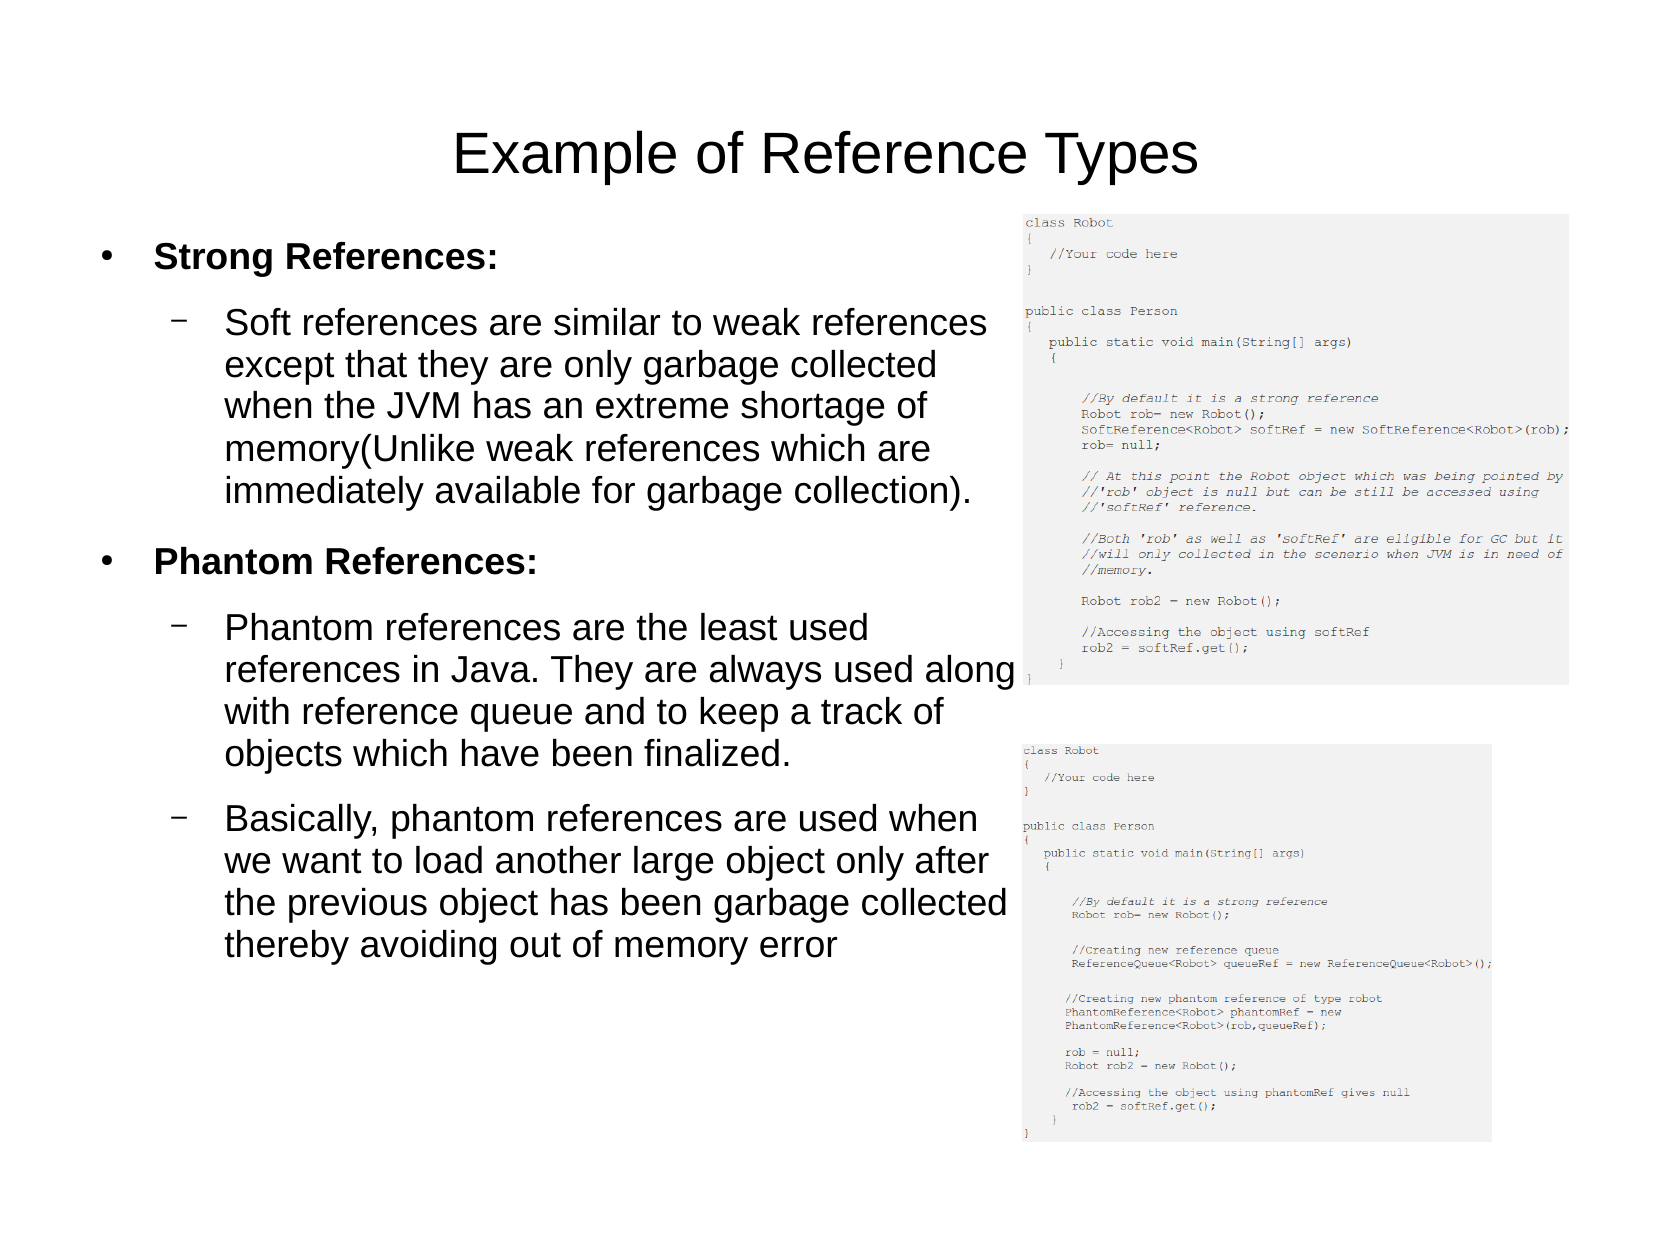

# Example of Reference Types
Strong References:
Soft references are similar to weak references
except that they are only garbage collected
when the JVM has an extreme shortage of
memory(Unlike weak references which are
immediately available for garbage collection).
Phantom References:
Phantom references are the least used
references in Java. They are always used along
with reference queue and to keep a track of
objects which have been finalized.
Basically, phantom references are used when
we want to load another large object only after
the previous object has been garbage collected
thereby avoiding out of memory error